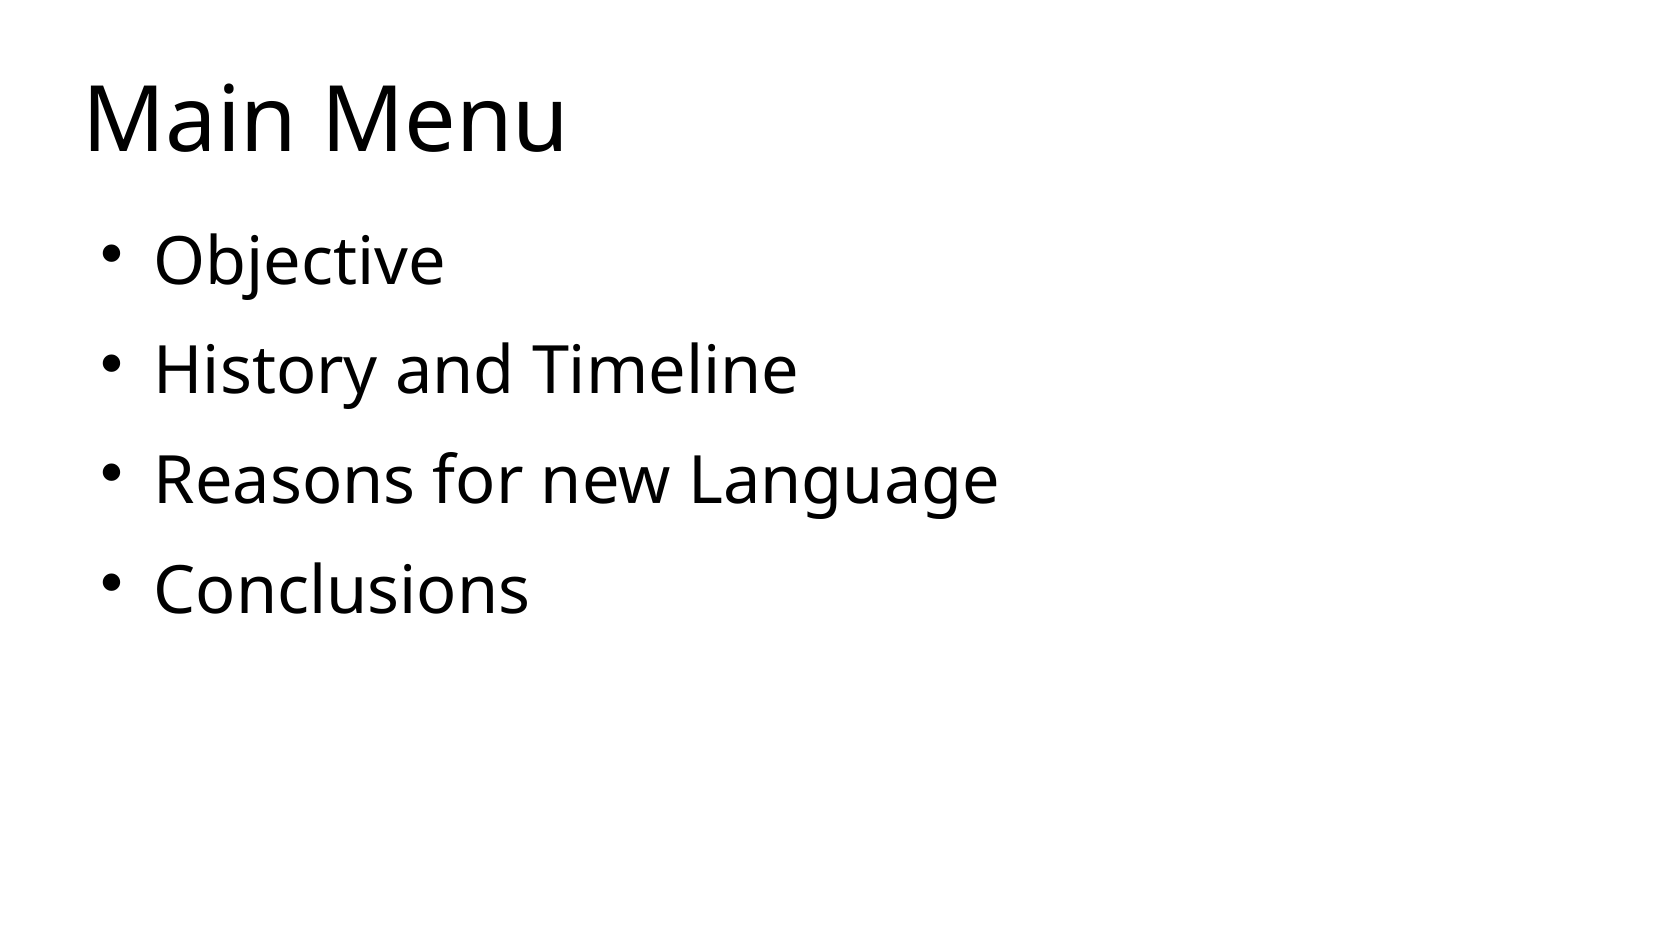

Main Menu
Objective
History and Timeline
Reasons for new Language
Conclusions